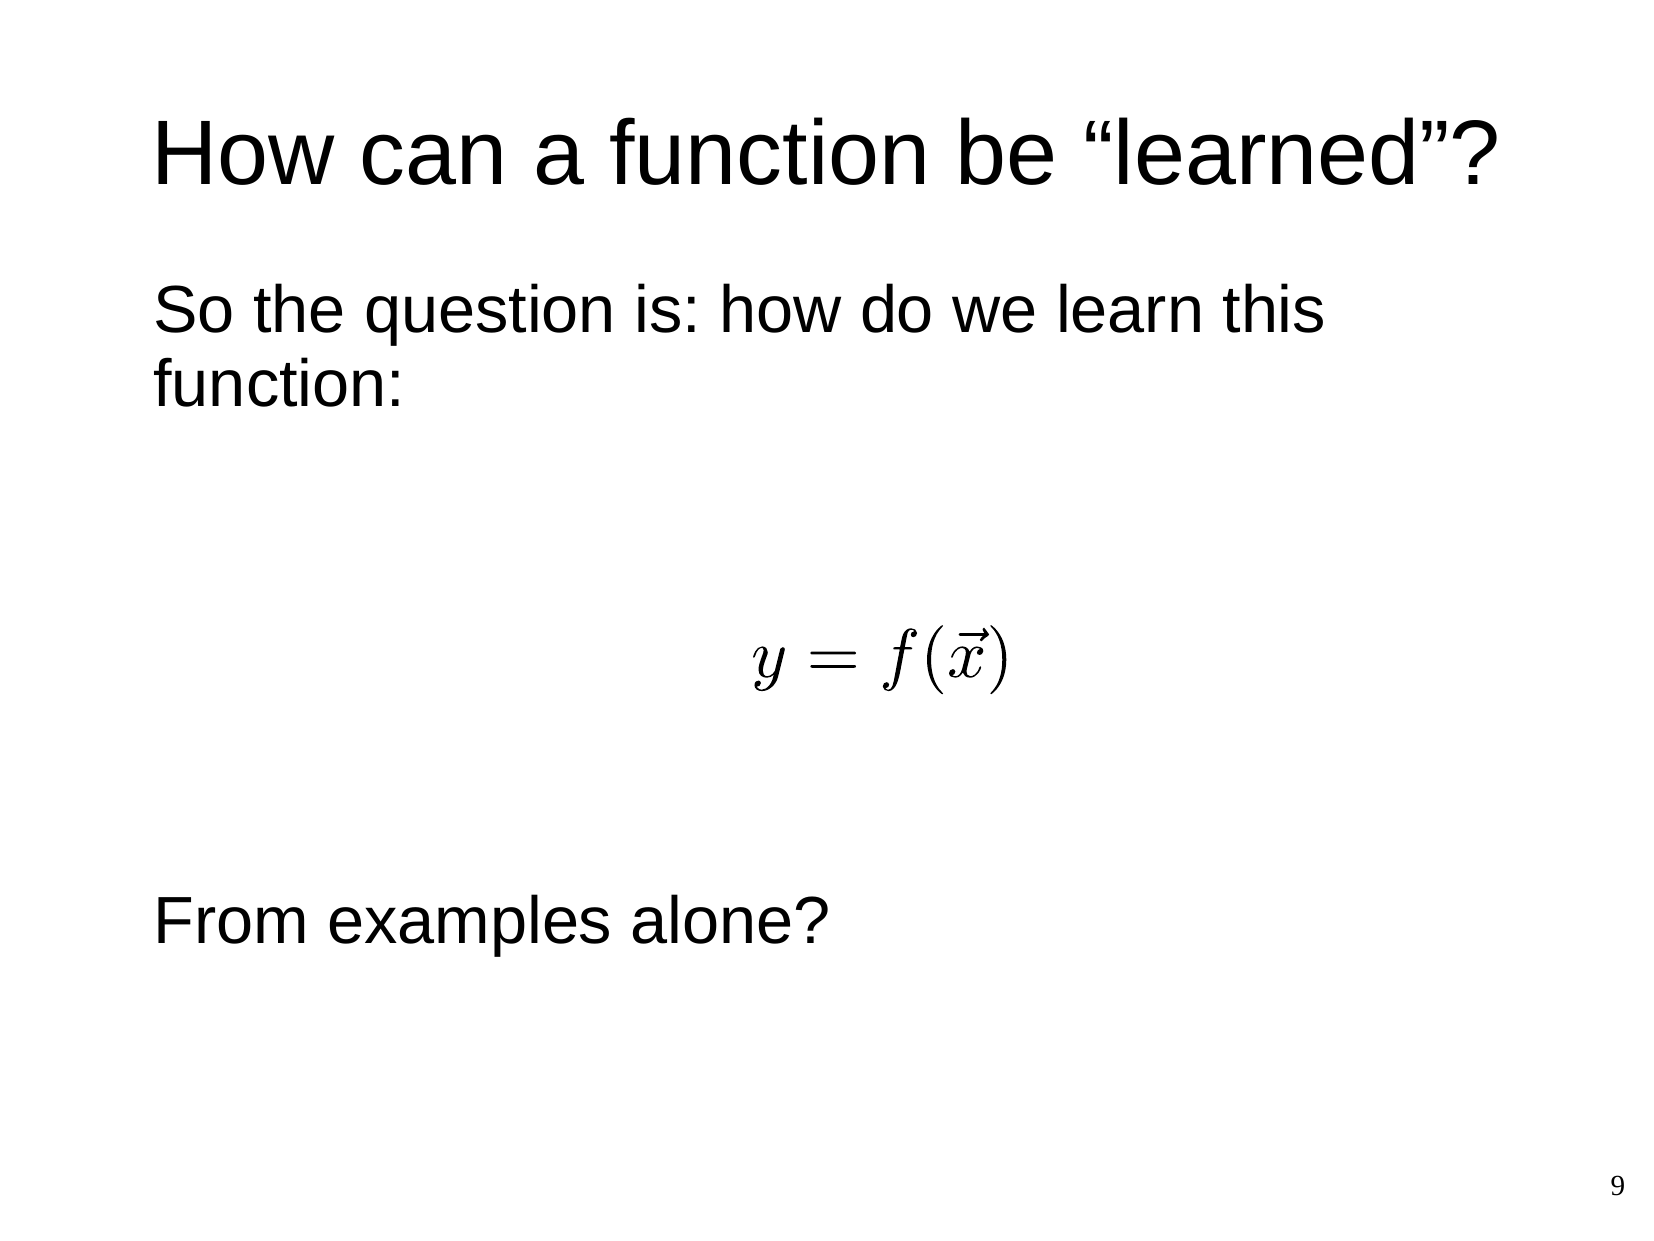

# How can a function be “learned”?
So the question is: how do we learn this function:
From examples alone?
9